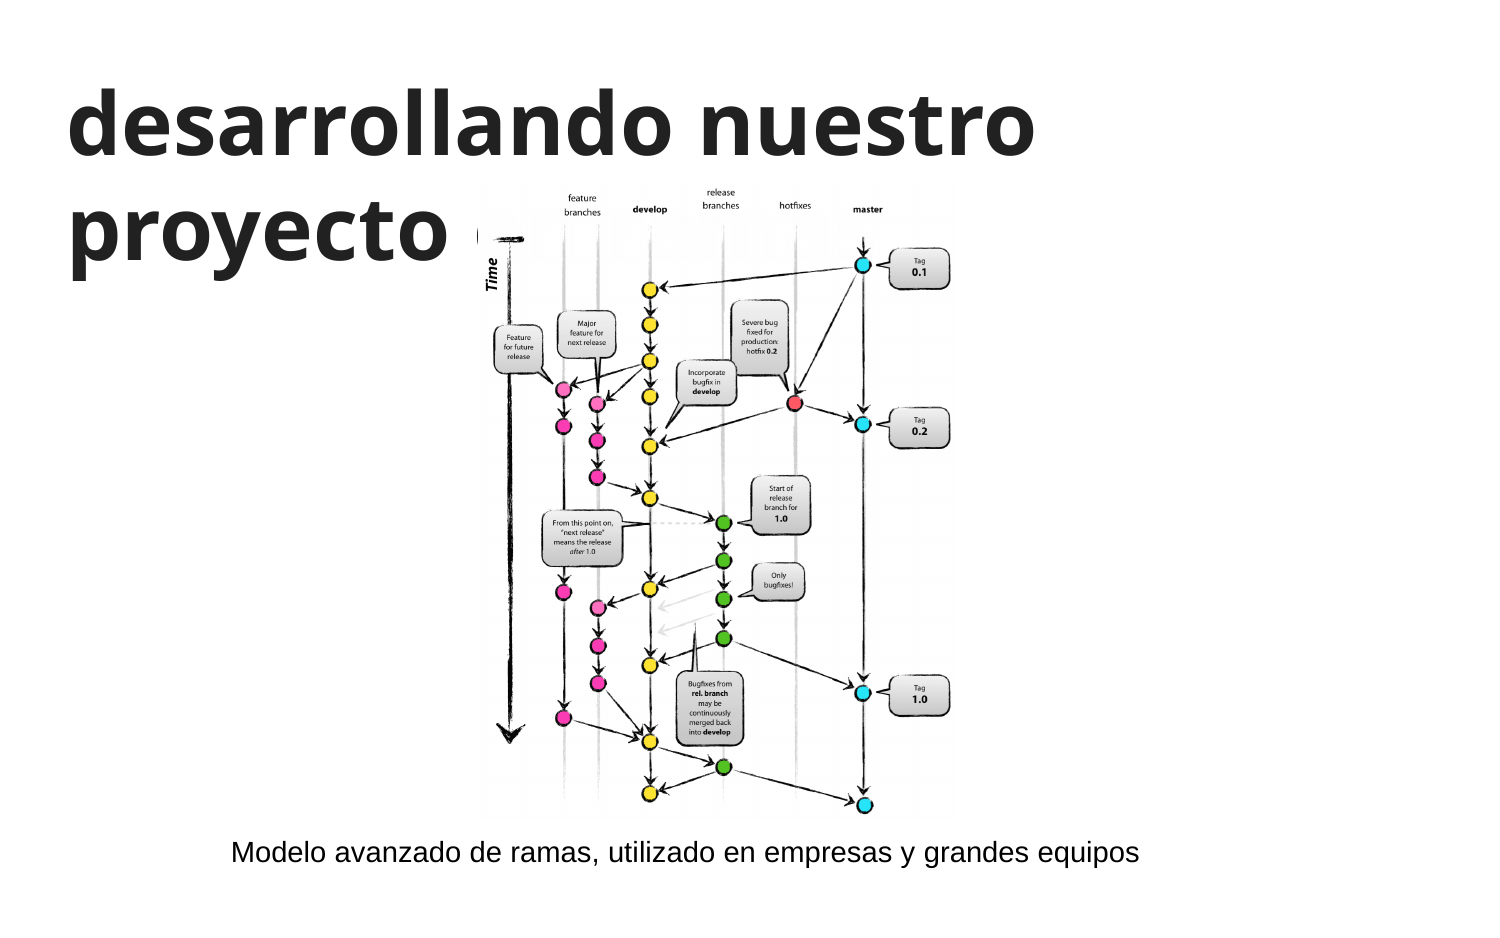

# desarrollando nuestro proyecto en ramas
Modelo avanzado de ramas, utilizado en empresas y grandes equipos